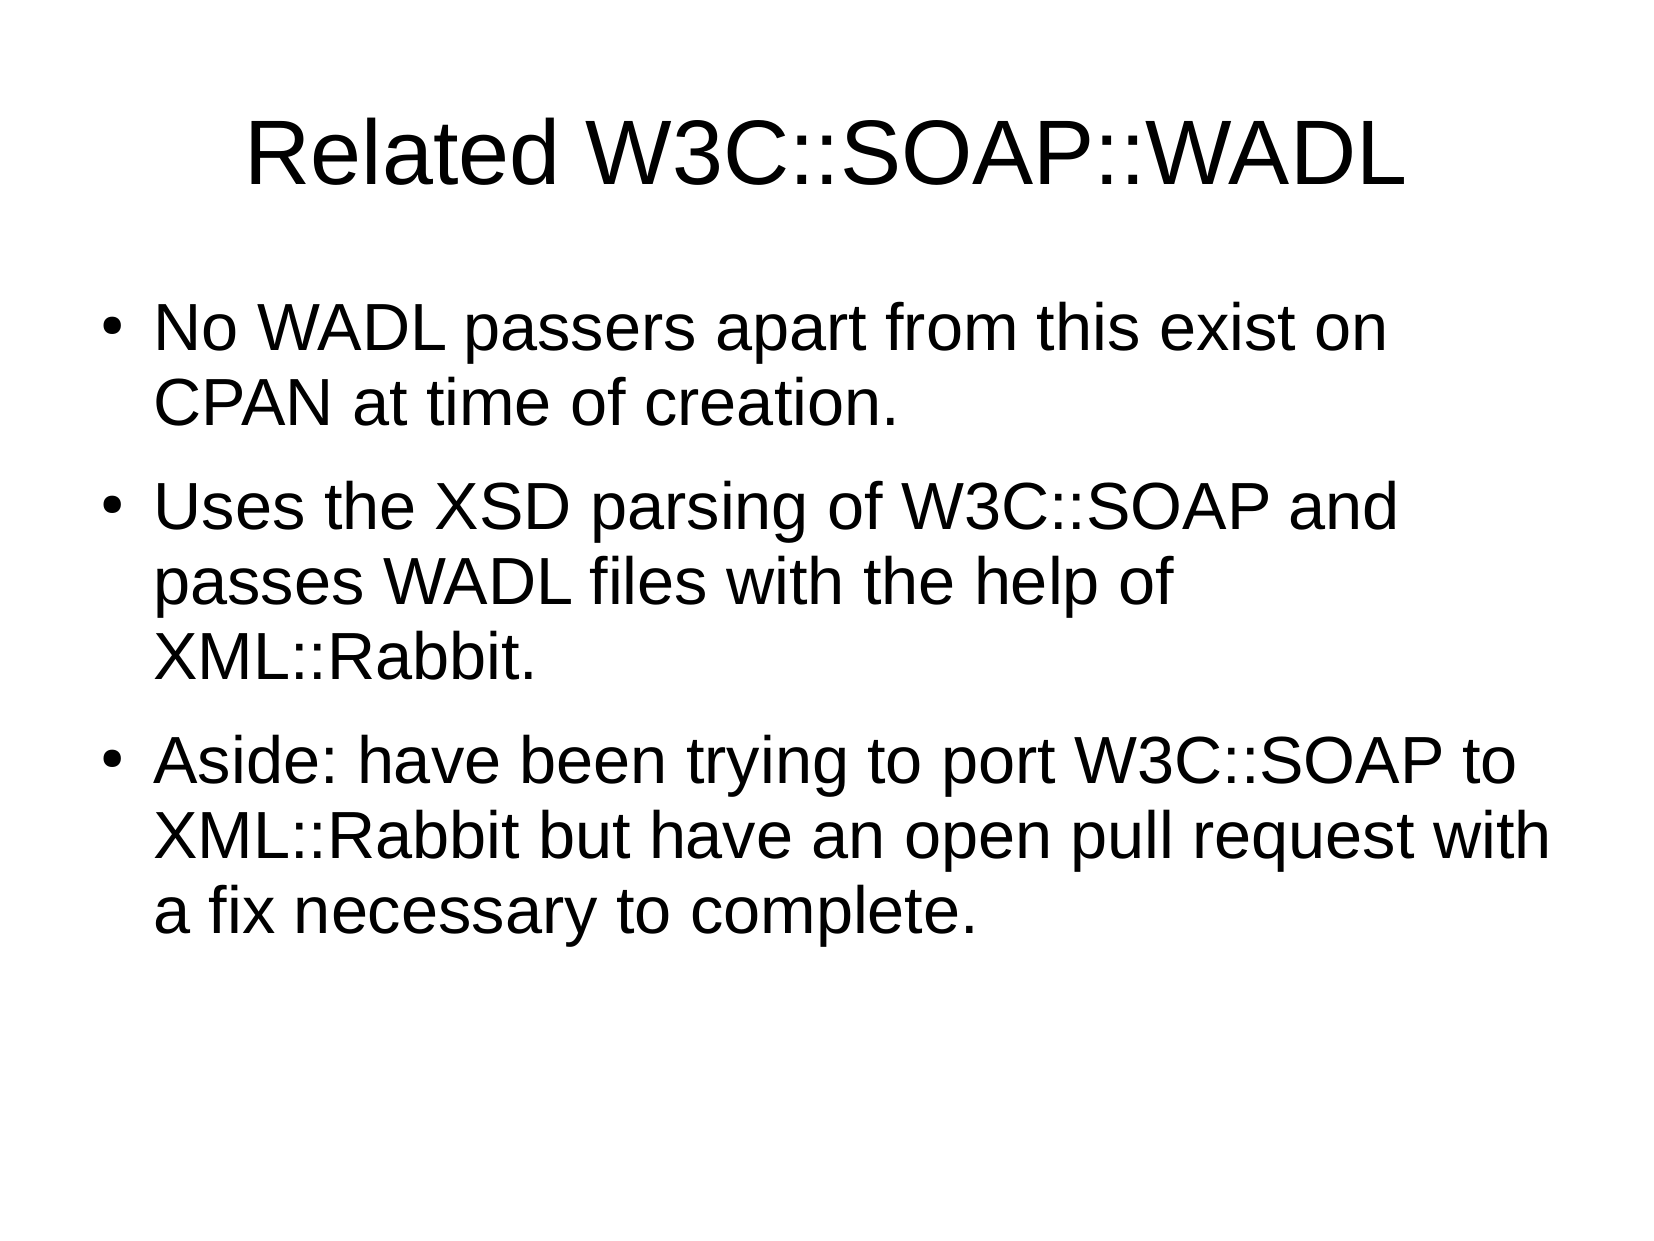

# Related W3C::SOAP::WADL
No WADL passers apart from this exist on CPAN at time of creation.
Uses the XSD parsing of W3C::SOAP and passes WADL files with the help of XML::Rabbit.
Aside: have been trying to port W3C::SOAP to XML::Rabbit but have an open pull request with a fix necessary to complete.